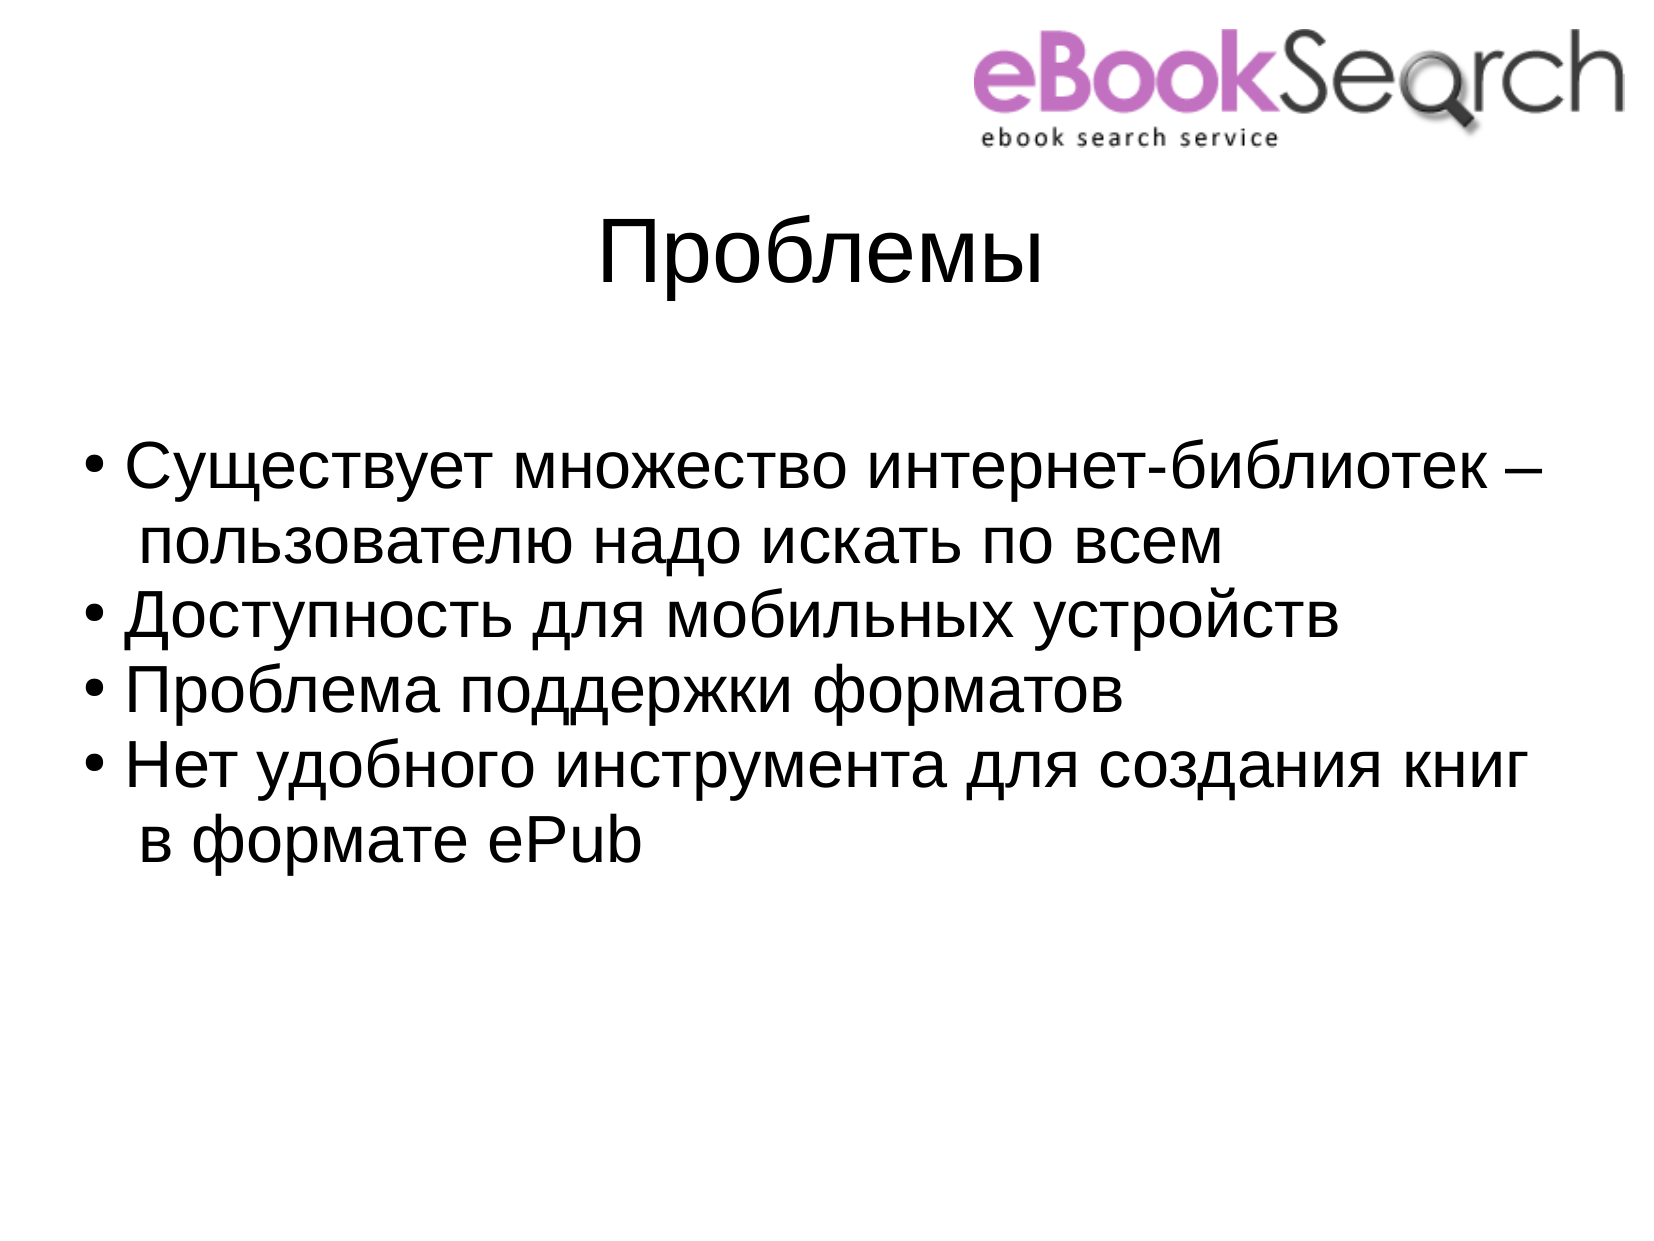

Проблемы
# Существует множество интернет-библиотек – пользователю надо искать по всем
 Доступность для мобильных устройств
 Проблема поддержки форматов
 Нет удобного инструмента для создания книг в формате ePub